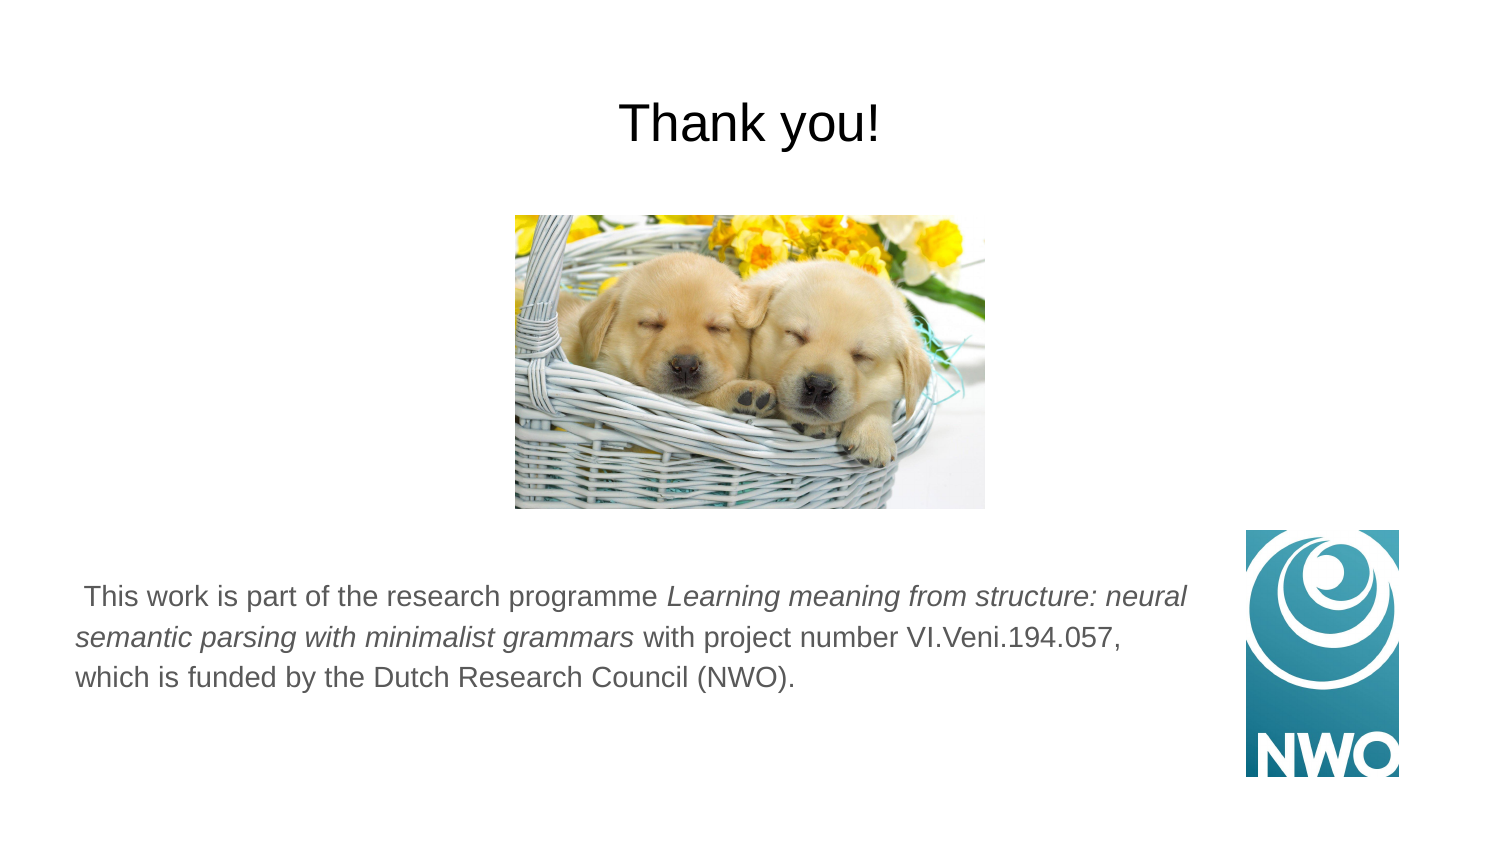

# Thank you!
 This work is part of the research programme Learning meaning from structure: neural semantic parsing with minimalist grammars with project number VI.Veni.194.057, which is funded by the Dutch Research Council (NWO).